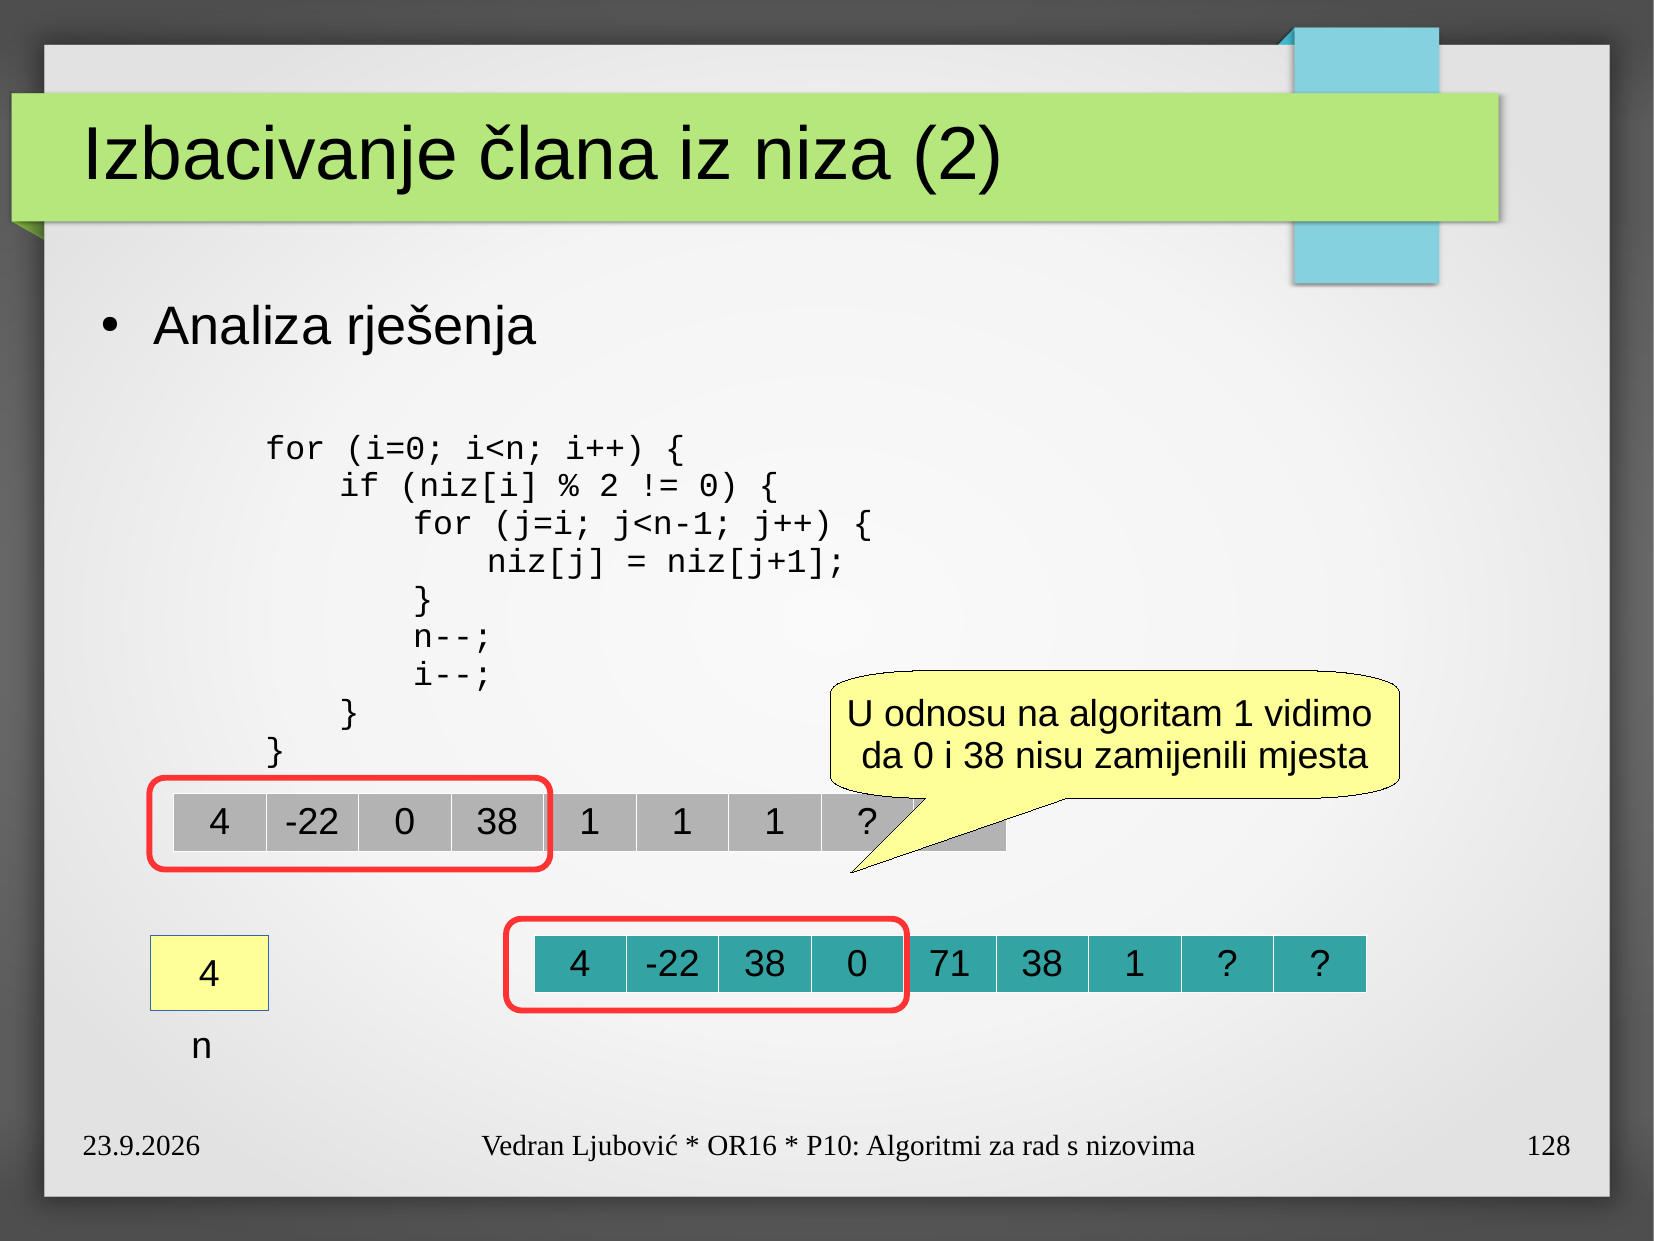

# Izbacivanje člana iz niza (2)
Analiza rješenja
	for (i=0; i<n; i++) {
		if (niz[i] % 2 != 0) {
			for (j=i; j<n-1; j++) {
				niz[j] = niz[j+1];
			}
			n--;
			i--;
		}
	}
U odnosu na algoritam 1 vidimo
da 0 i 38 nisu zamijenili mjesta
| 4 | -22 | 0 | 38 | 1 | 1 | 1 | ? | ? |
| --- | --- | --- | --- | --- | --- | --- | --- | --- |
| 4 | -22 | 38 | 0 | 71 | 38 | 1 | ? | ? |
| --- | --- | --- | --- | --- | --- | --- | --- | --- |
4
n
Vedran Ljubović * OR16 * P10: Algoritmi za rad s nizovima
128